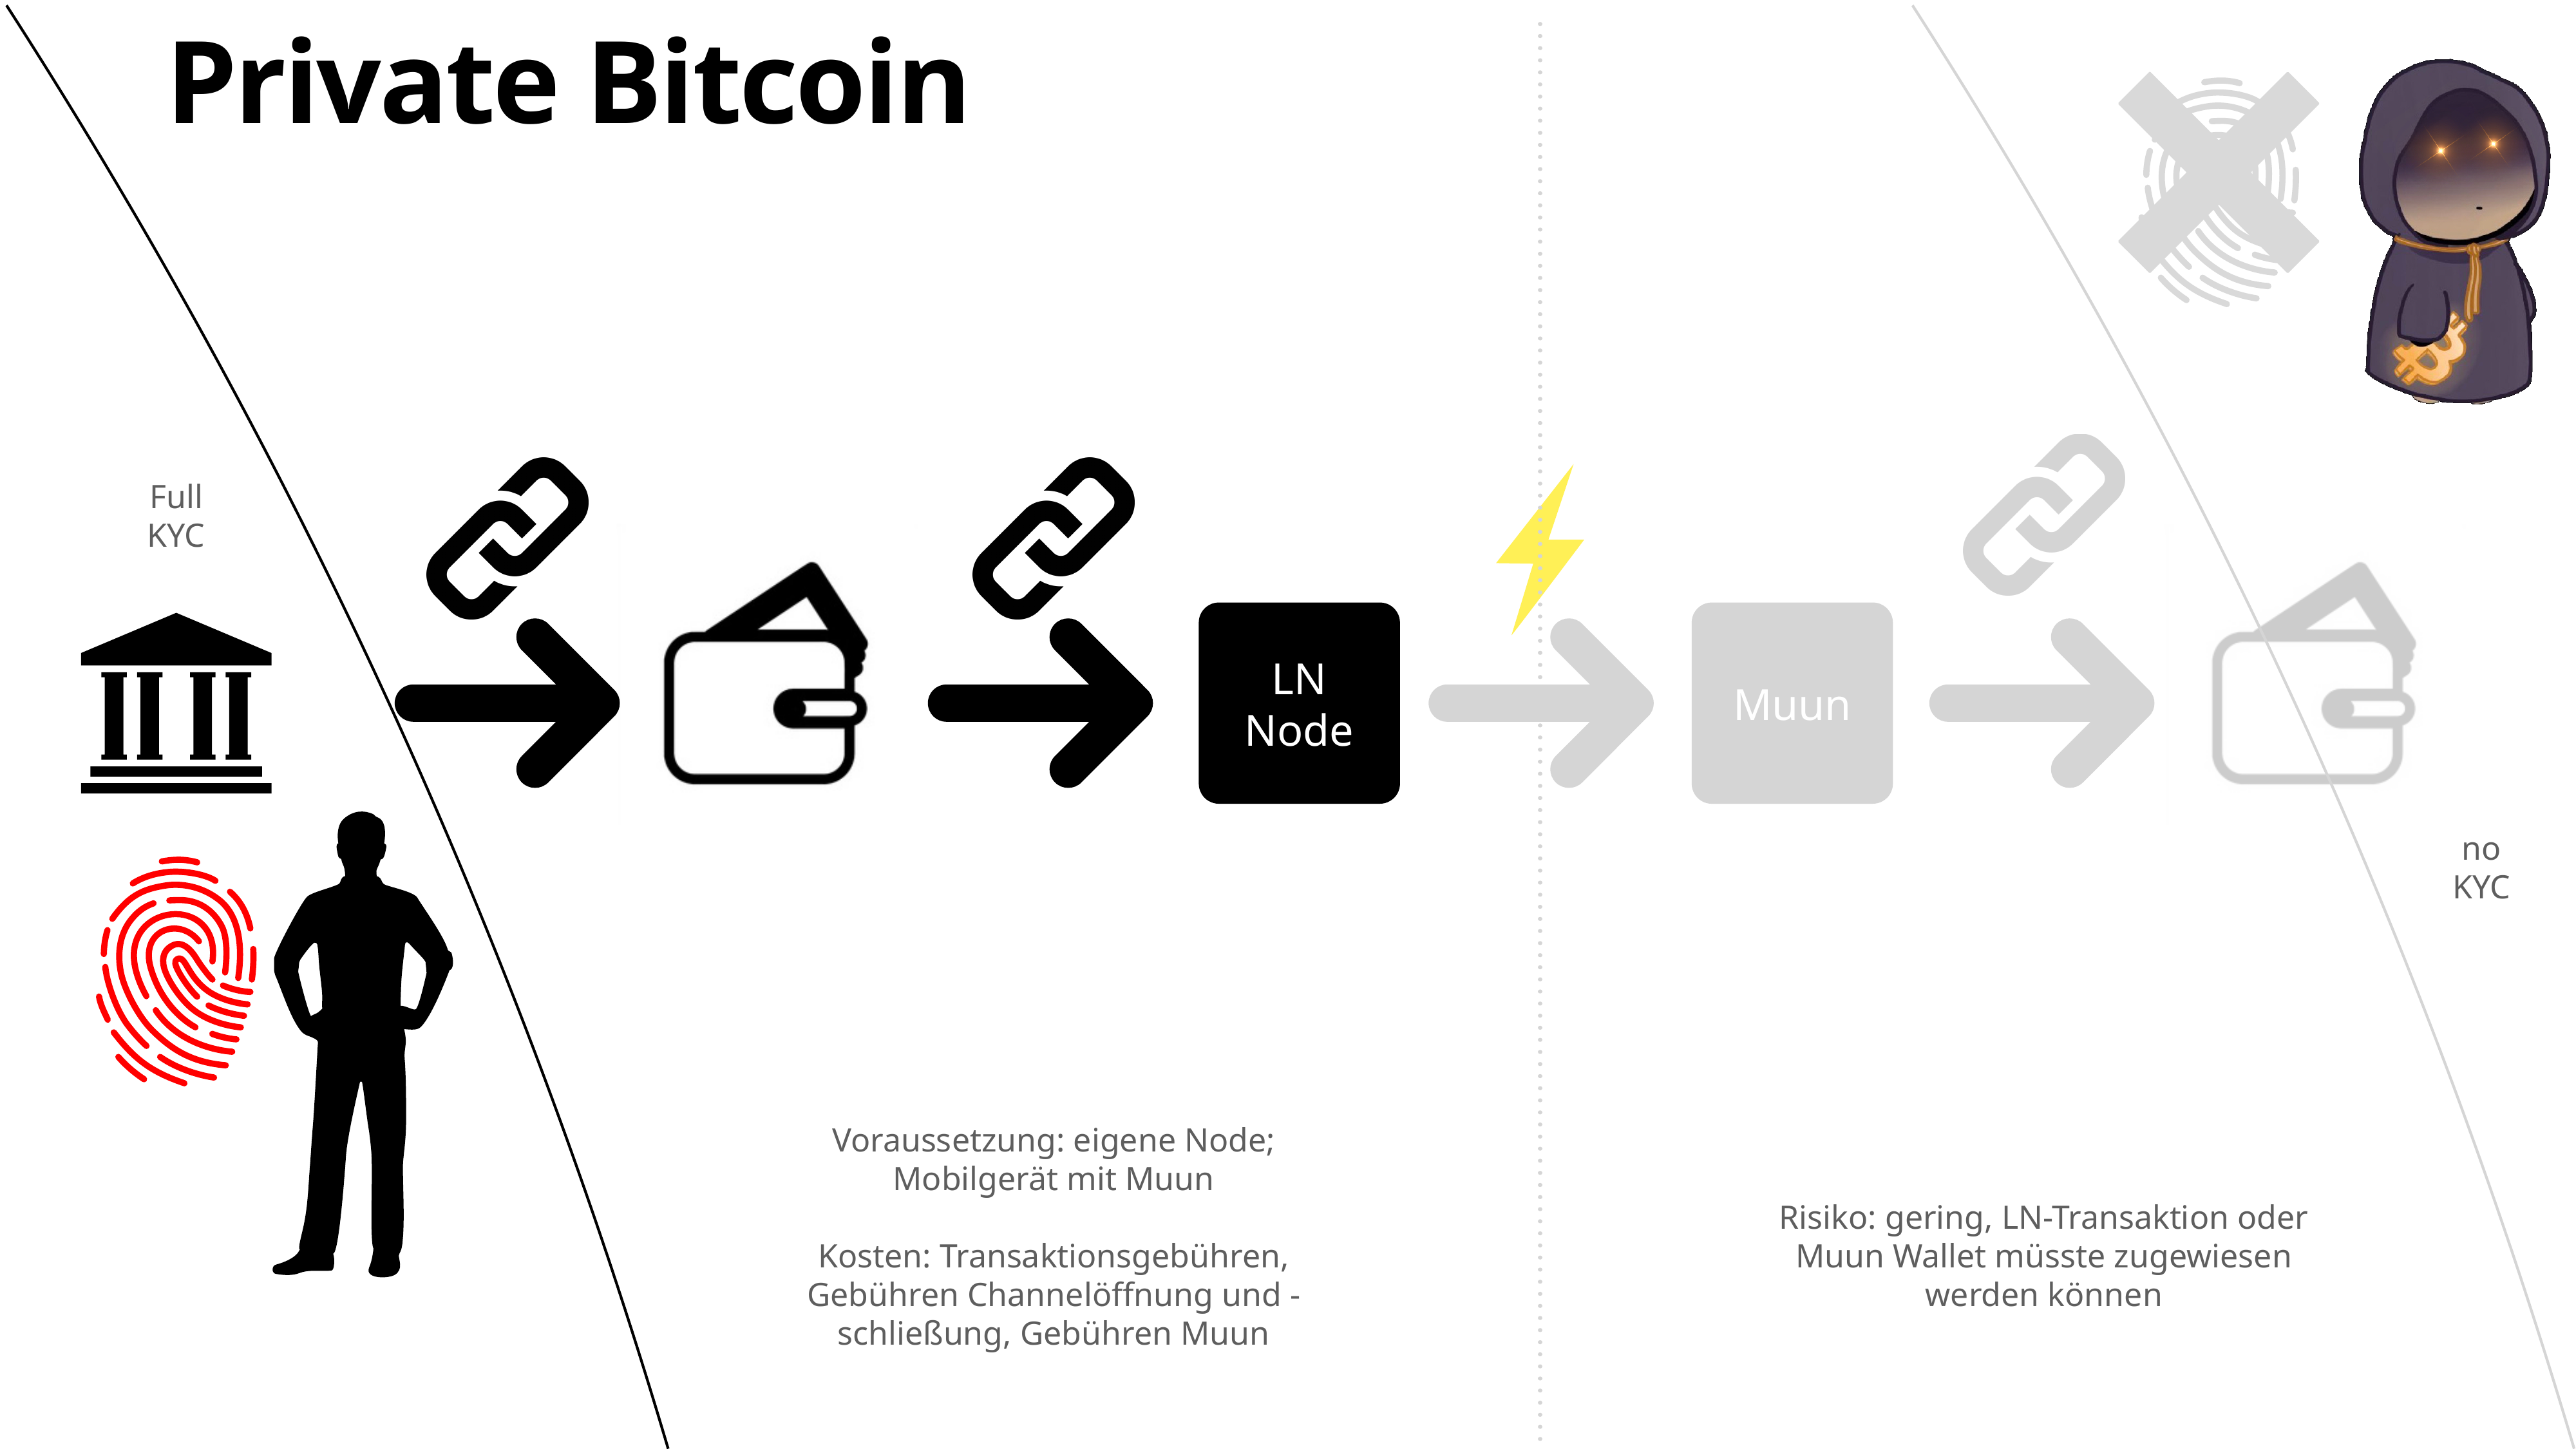

Private Bitcoin
Full
KYC
LN
Node
Muun
no
KYC
Voraussetzung: eigene Node; Mobilgerät mit Muun
Kosten: Transaktionsgebühren, Gebühren Channelöffnung und -schließung, Gebühren Muun
Risiko: gering, LN-Transaktion oder Muun Wallet müsste zugewiesen werden können